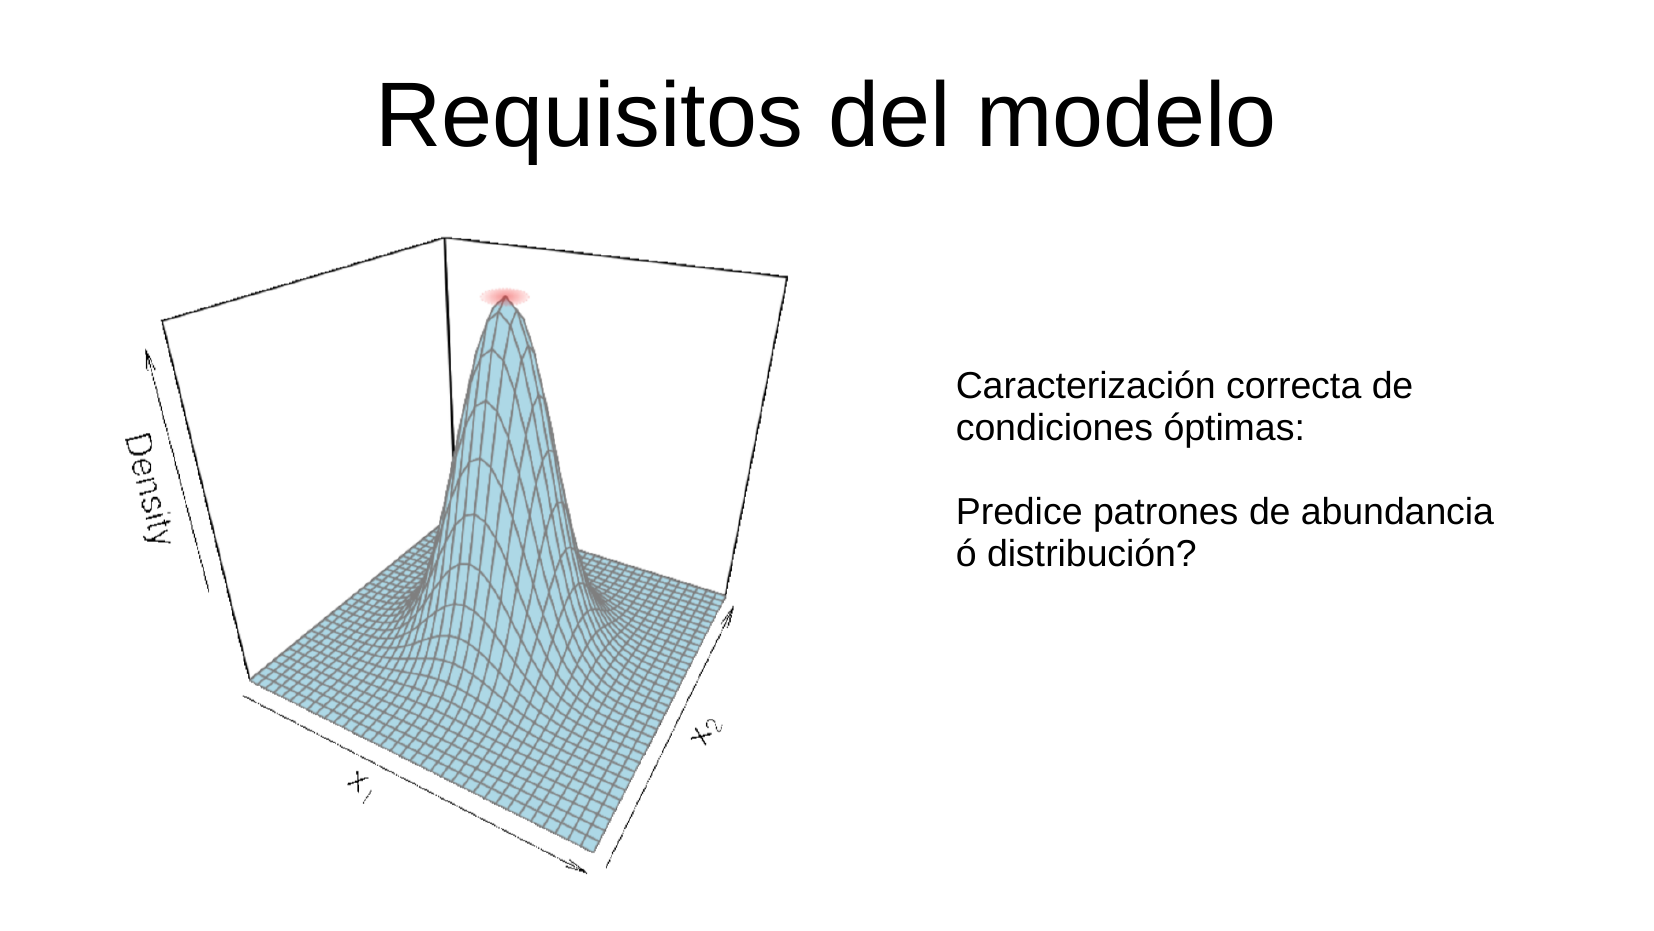

# Requisitos del modelo
Caracterización correcta de condiciones óptimas:
Predice patrones de abundancia ó distribución?